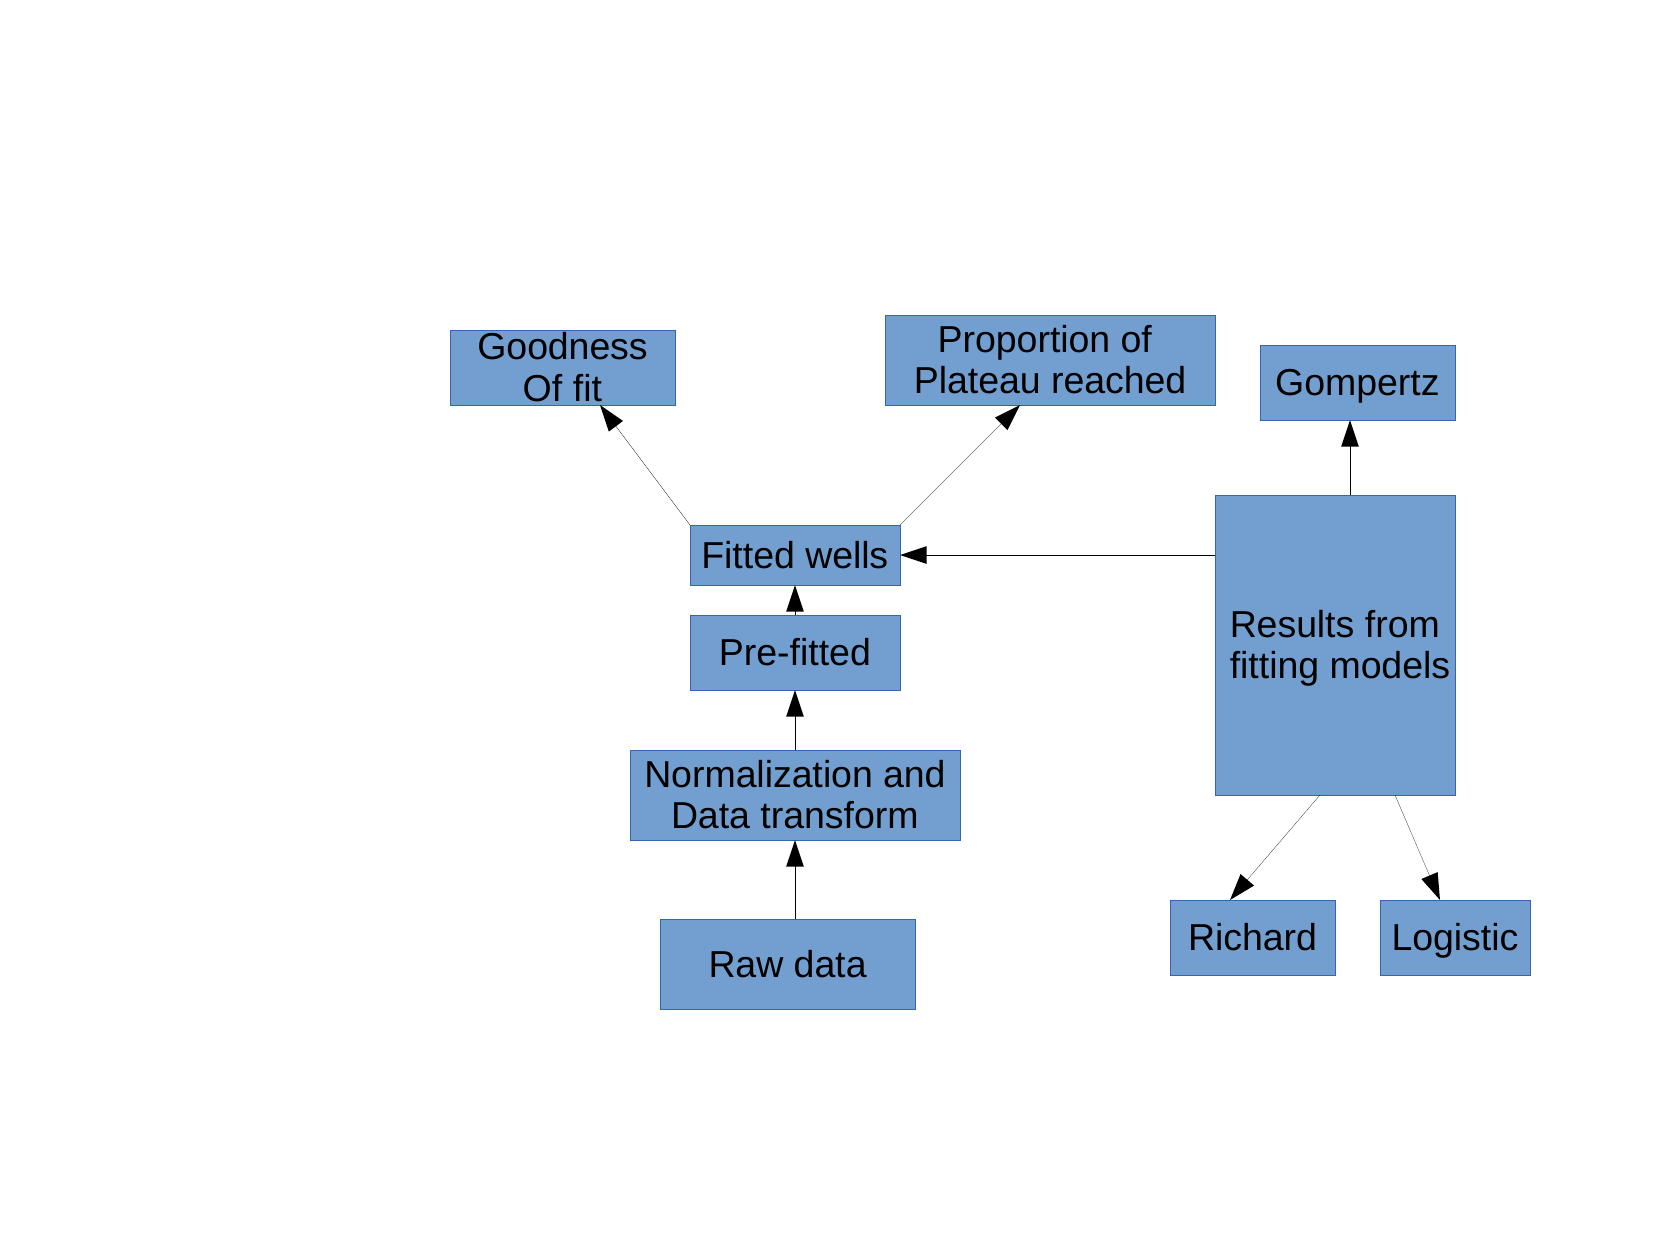

#
Proportion of
Plateau reached
Goodness
Of fit
Gompertz
Results from
fitting models
Fitted wells
Pre-fitted
Normalization and
Data transform
Richard
Logistic
Raw data